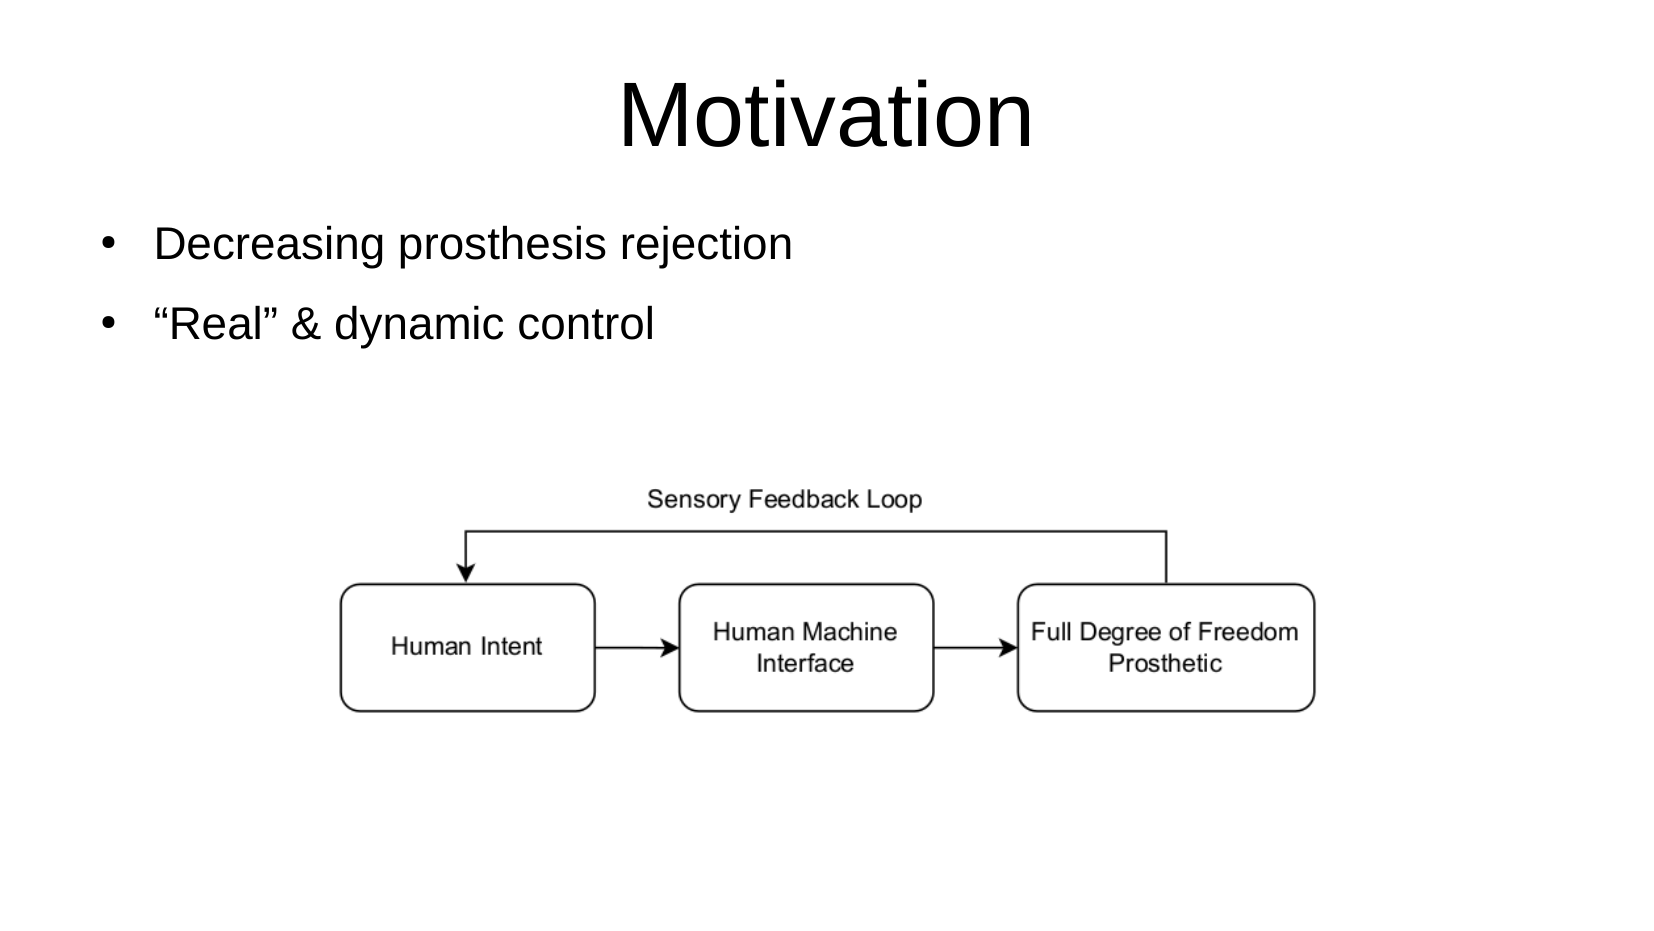

# Motivation
Decreasing prosthesis rejection
“Real” & dynamic control